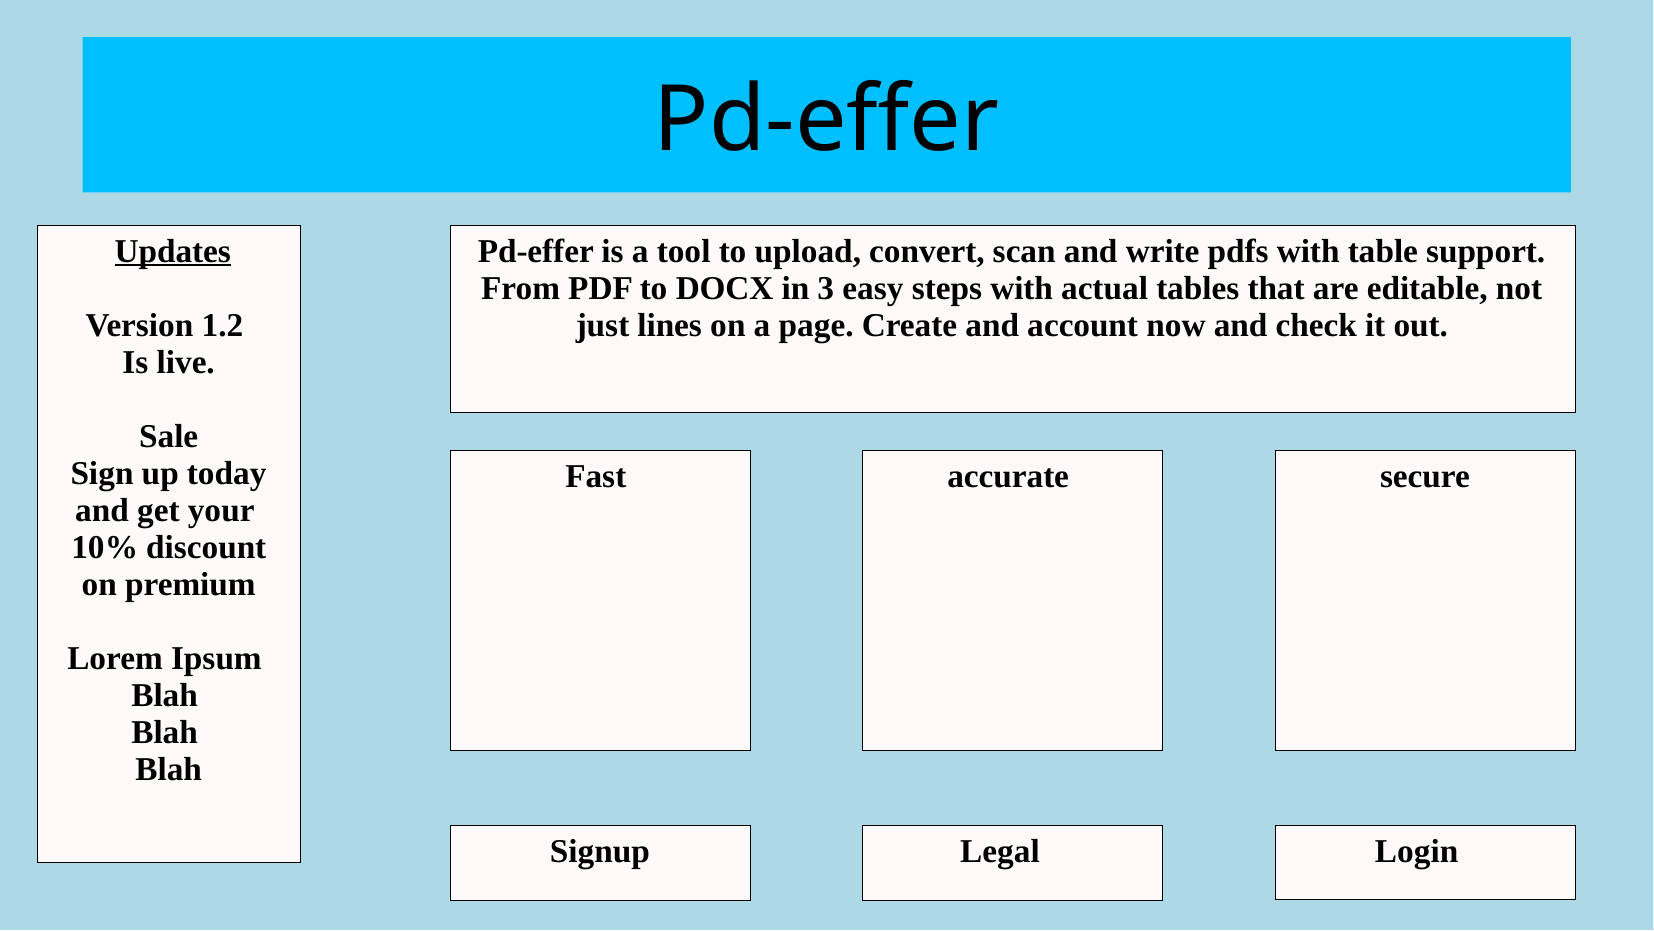

# Pd-effer
 Updates
Version 1.2
Is live.
Sale
Sign up today and get your
10% discount on premium
Lorem Ipsum
Blah
Blah
Blah
Pd-effer is a tool to upload, convert, scan and write pdfs with table support. From PDF to DOCX in 3 easy steps with actual tables that are editable, not just lines on a page. Create and account now and check it out.
accurate
secure
Fast
Test
Login
Signup
Legal